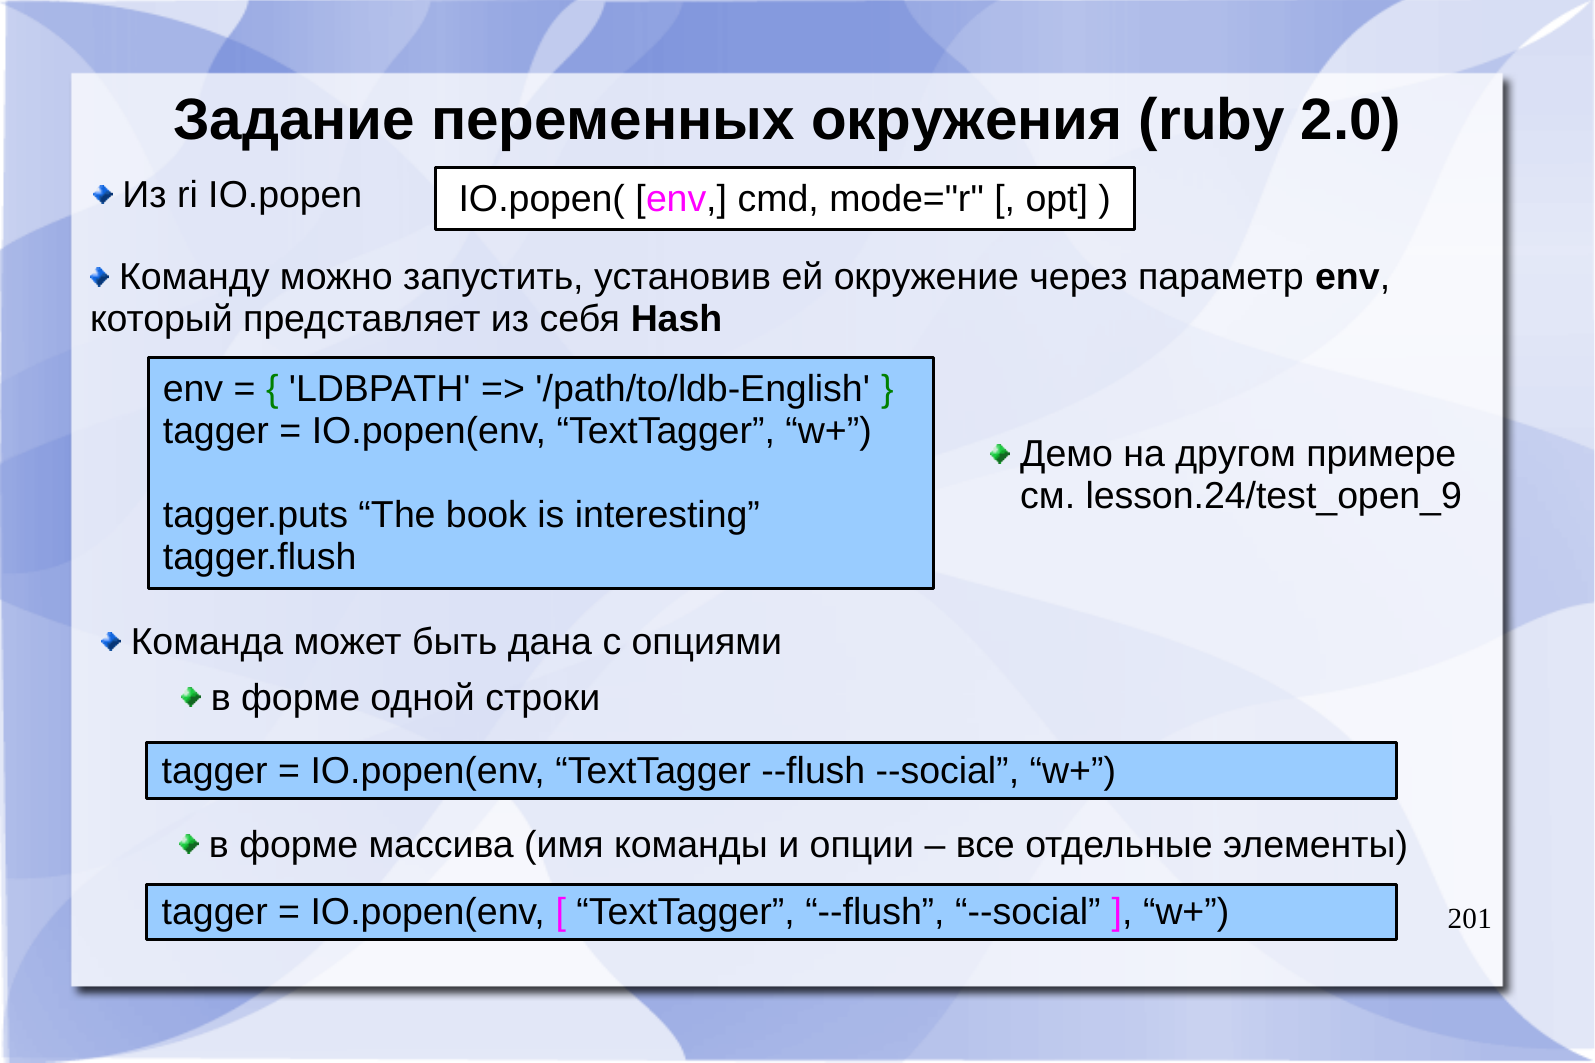

# Задание переменных окружения (ruby 2.0)
 Из ri IO.popen
IO.popen( [env,] cmd, mode="r" [, opt] )
 Команду можно запустить, установив ей окружение через параметр env, который представляет из себя Hash
env = { 'LDBPATH' => '/path/to/ldb-English' }
tagger = IO.popen(env, “TextTagger”, “w+”)
tagger.puts “The book is interesting”
tagger.flush
 Демо на другом примере
 см. lesson.24/test_open_9
 Команда может быть дана с опциями
 в форме одной строки
tagger = IO.popen(env, “TextTagger --flush --social”, “w+”)
 в форме массива (имя команды и опции – все отдельные элементы)
tagger = IO.popen(env, [ “TextTagger”, “--flush”, “--social” ], “w+”)
201